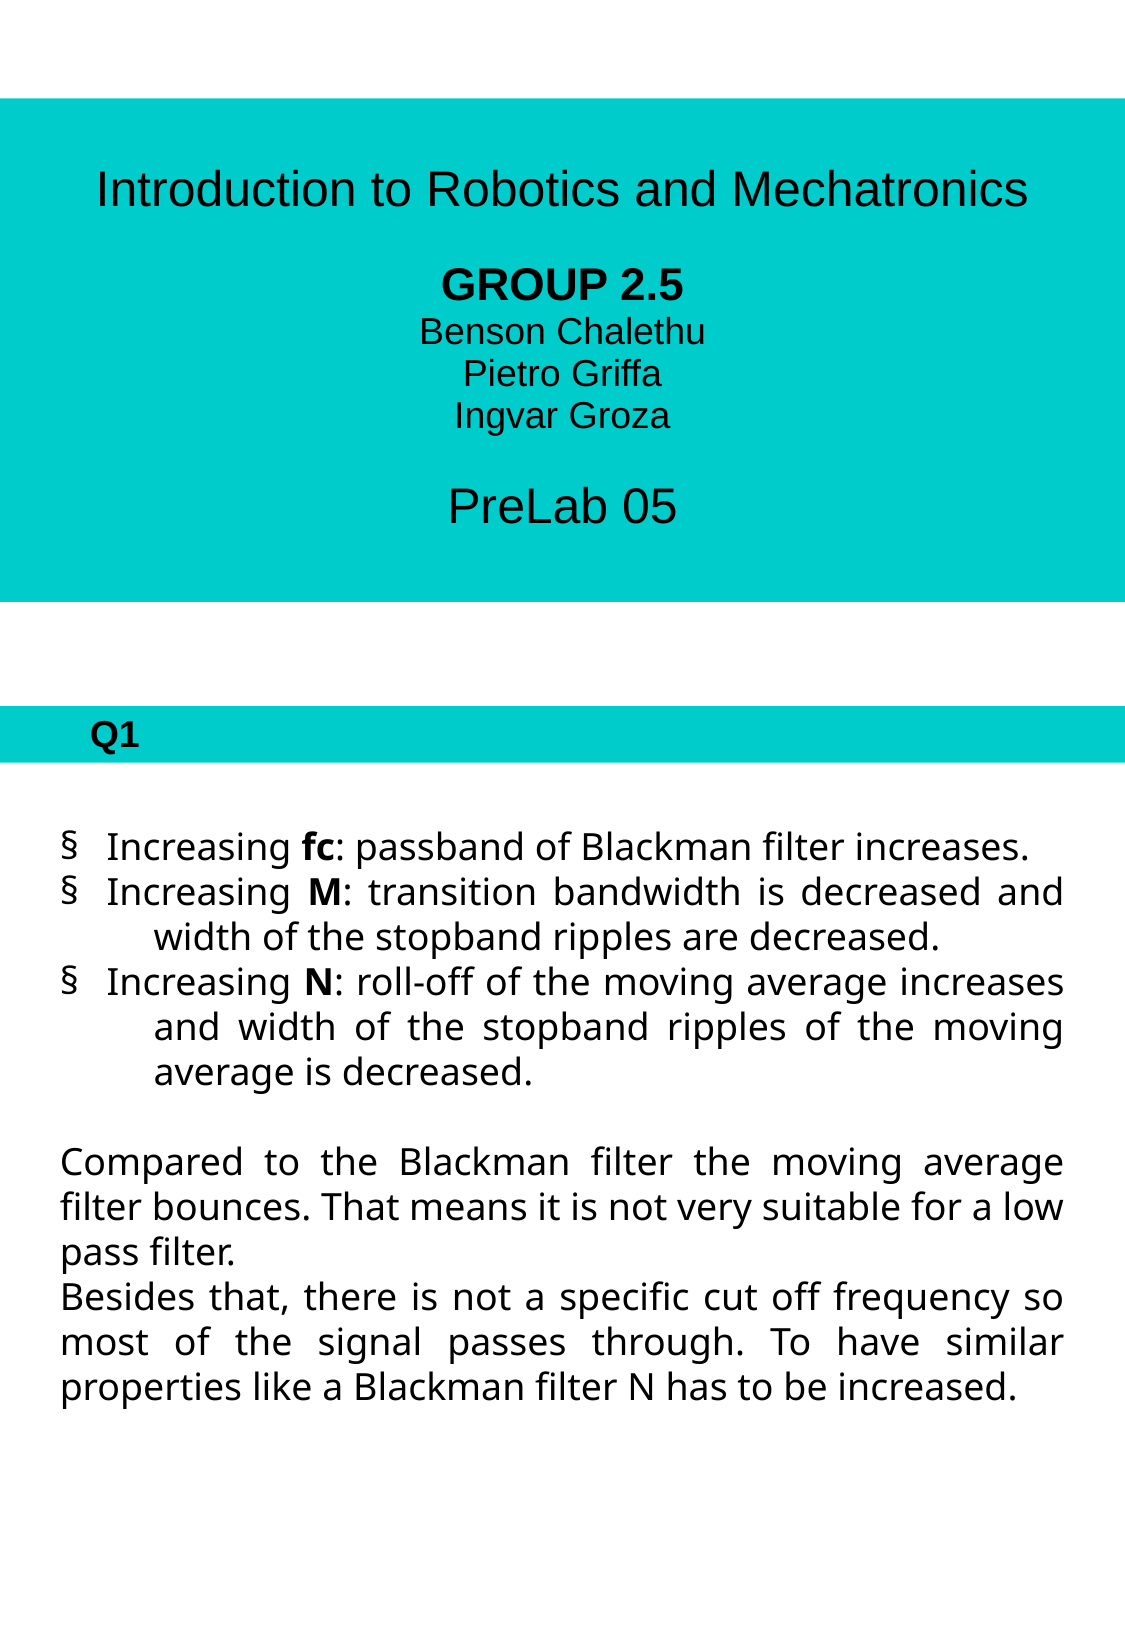

Introduction to Robotics and Mechatronics
GROUP 2.5
Benson Chalethu
Pietro Griffa
Ingvar Groza
PreLab 05
	Q1
Increasing fc: passband of Blackman filter increases.
Increasing M: transition bandwidth is decreased and width of the stopband ripples are decreased.
Increasing N: roll-off of the moving average increases and width of the stopband ripples of the moving average is decreased.
Compared to the Blackman filter the moving average filter bounces. That means it is not very suitable for a low pass filter.
Besides that, there is not a specific cut off frequency so most of the signal passes through. To have similar properties like a Blackman filter N has to be increased.